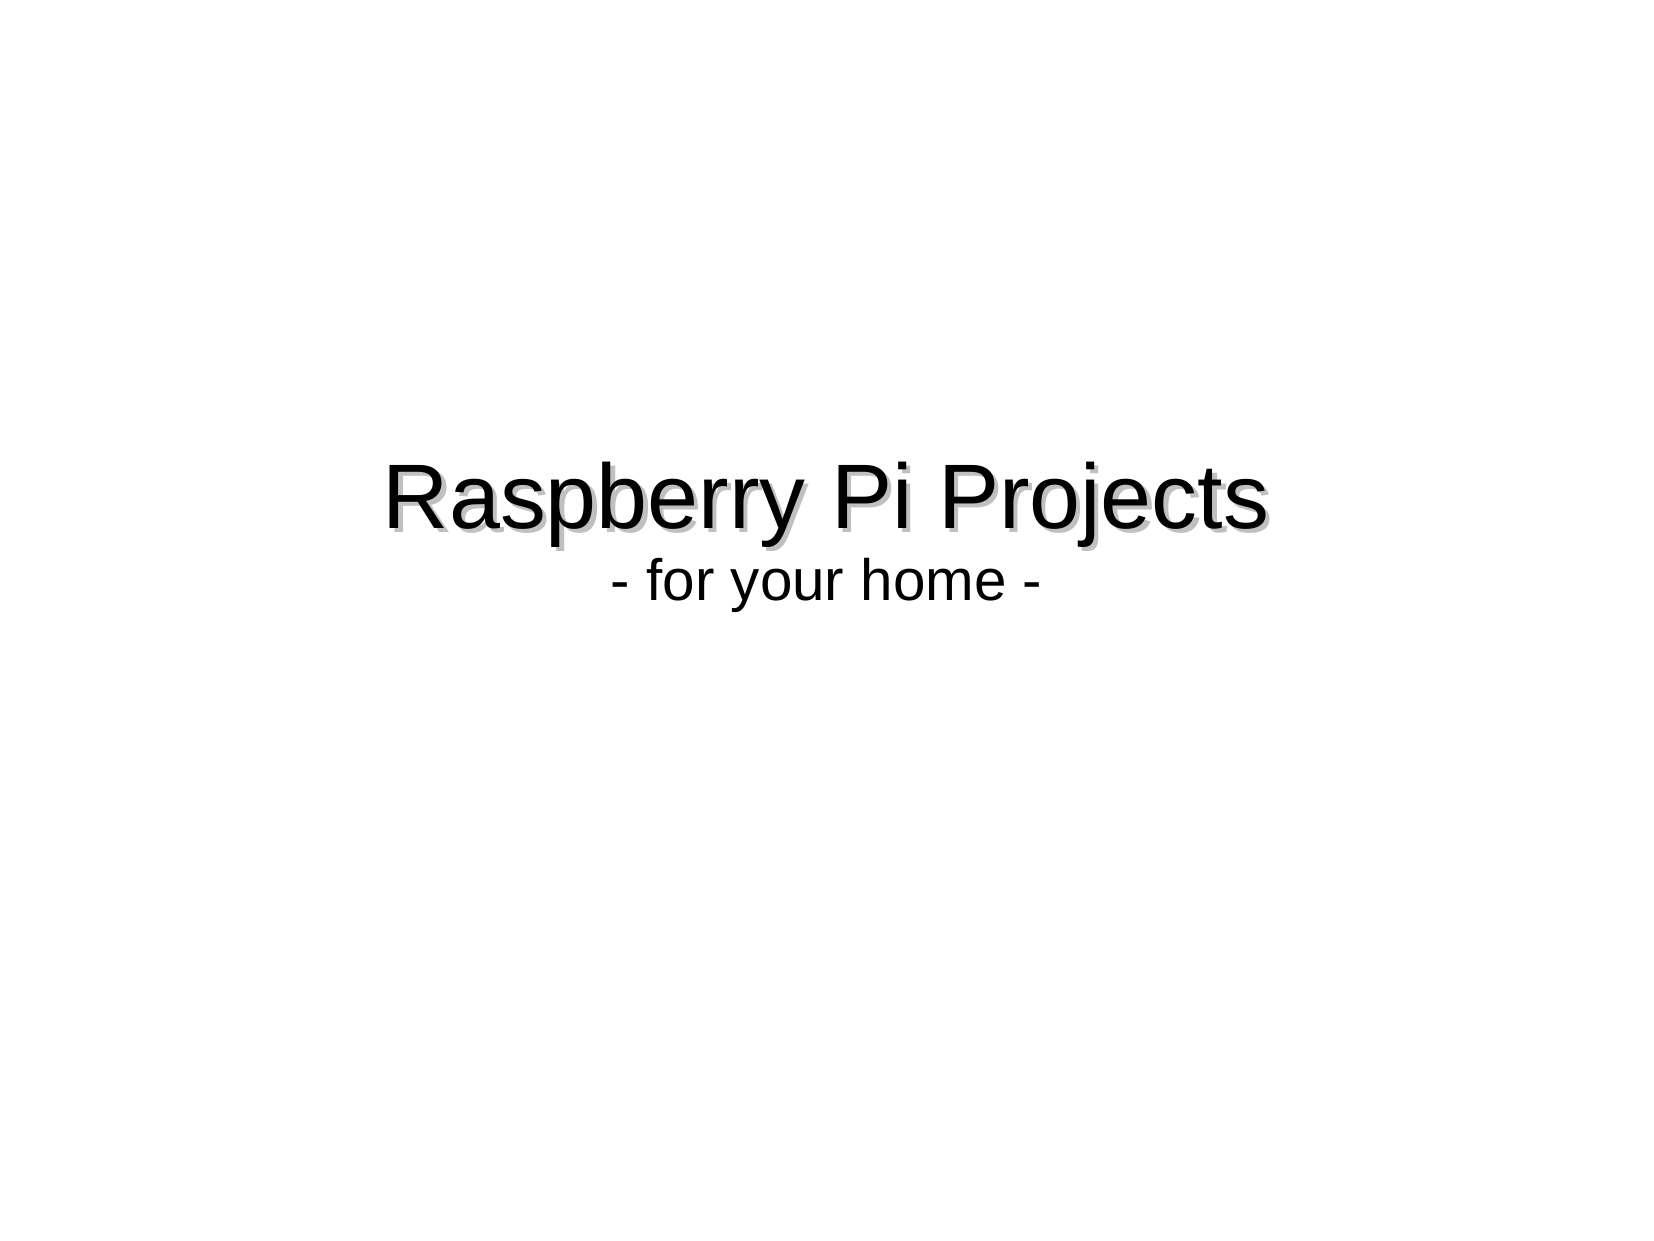

# Raspberry Pi Projects
- for your home -